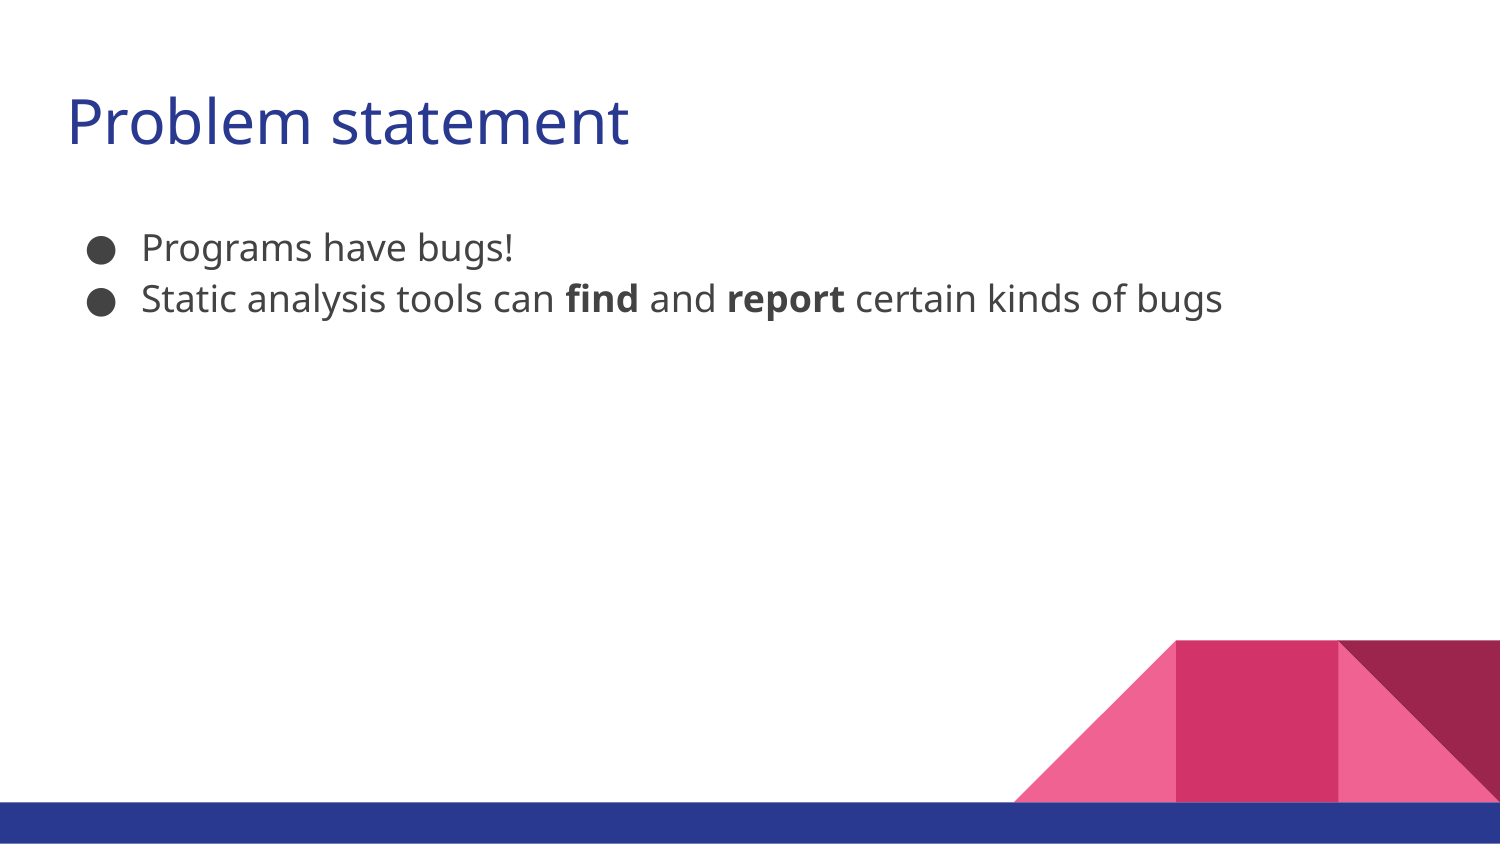

# Problem statement
Programs have bugs!
Static analysis tools can find and report certain kinds of bugs